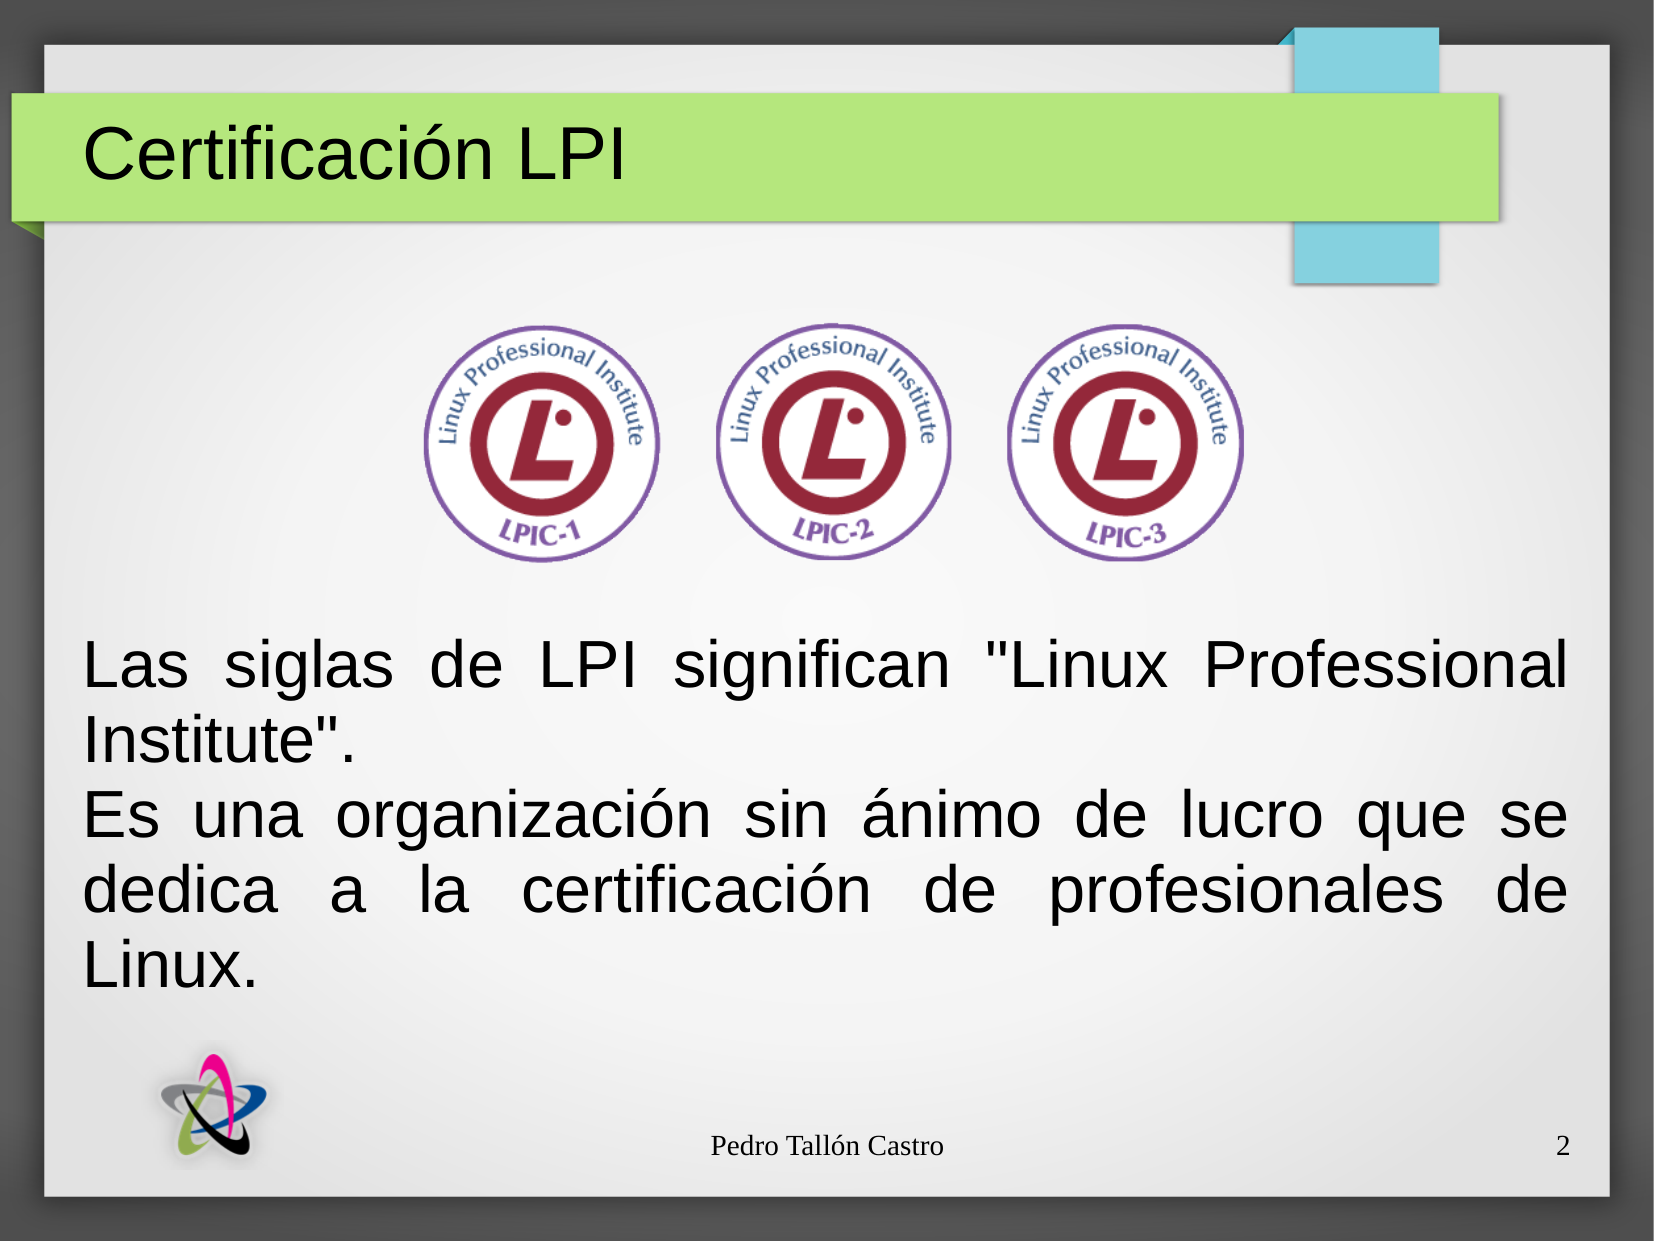

# Certificación LPI
Las siglas de LPI significan "Linux Professional Institute".
Es una organización sin ánimo de lucro que se dedica a la certificación de profesionales de Linux.
Pedro Tallón Castro
2